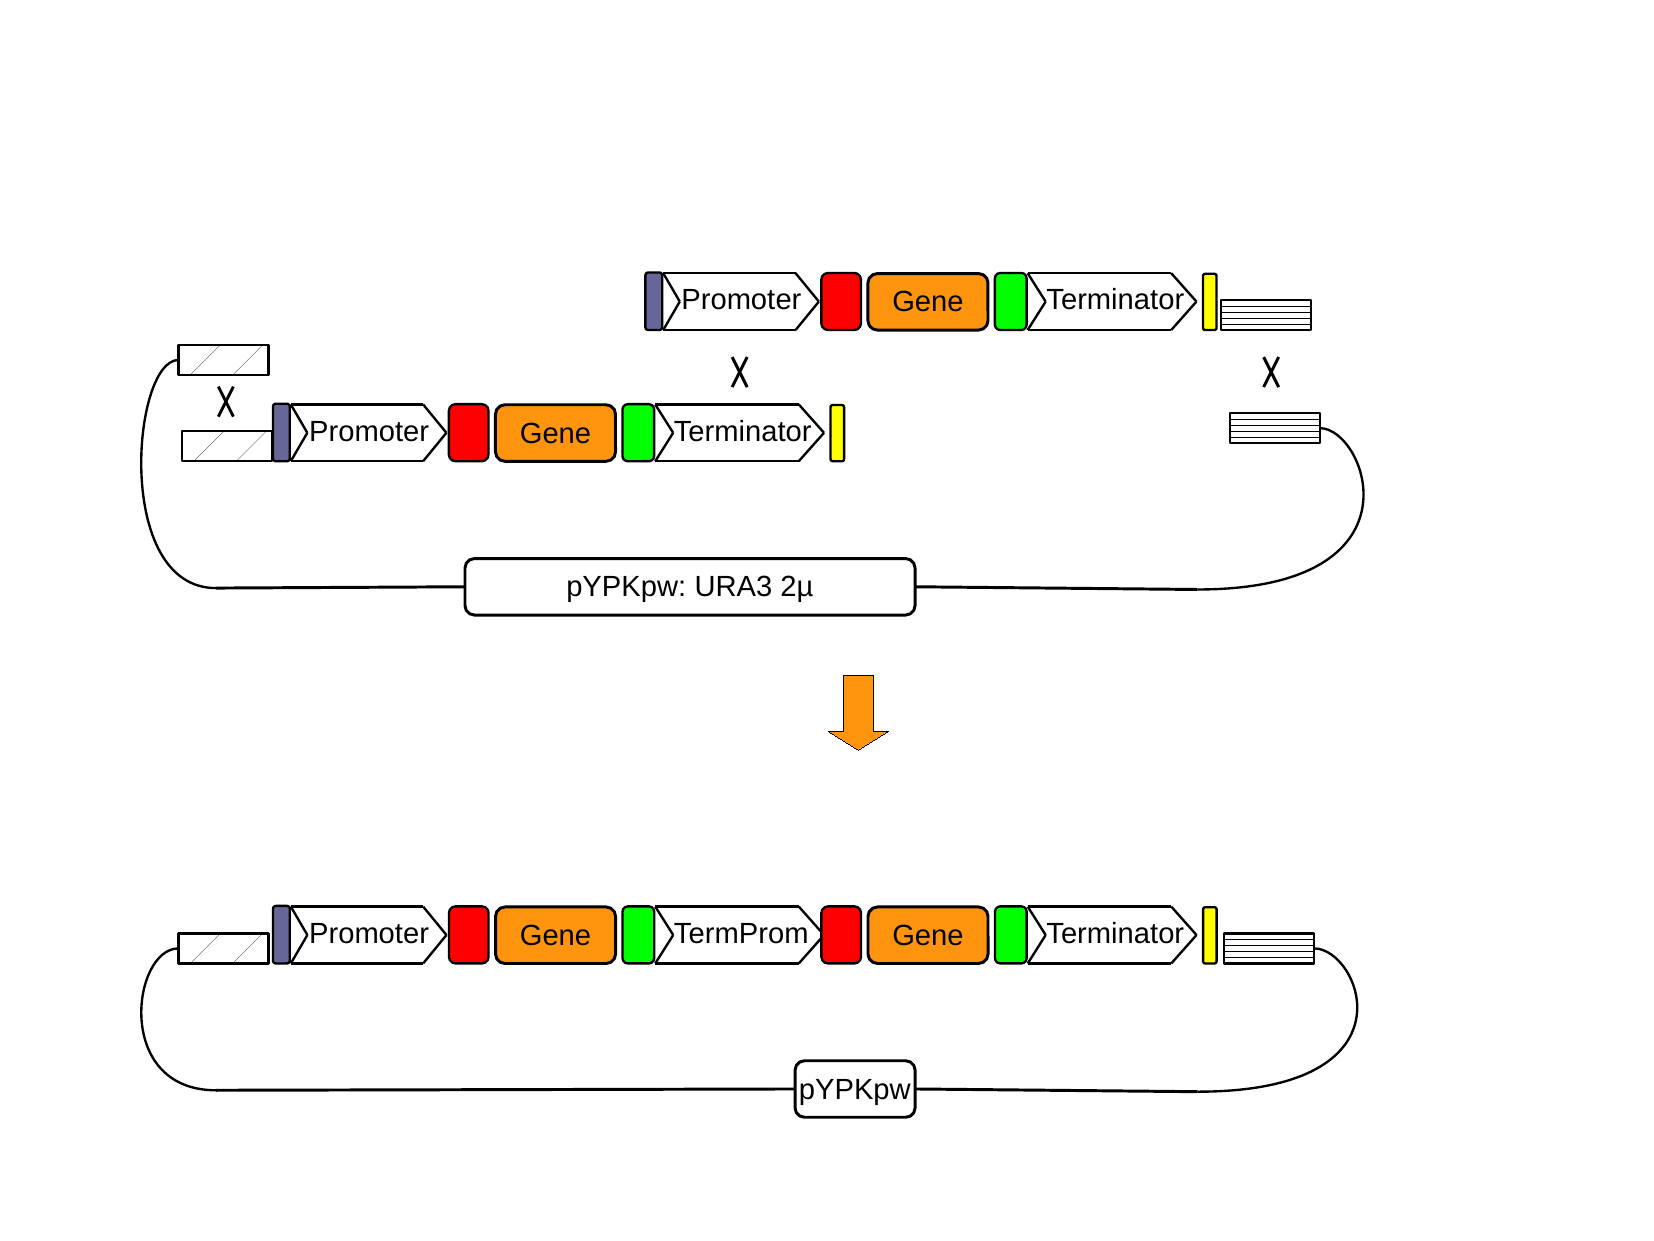

Promoter
Terminator
Gene
Promoter
Terminator
Gene
pYPKpw: URA3 2µ
Promoter
TermProm
Terminator
Gene
Gene
pYPKpw